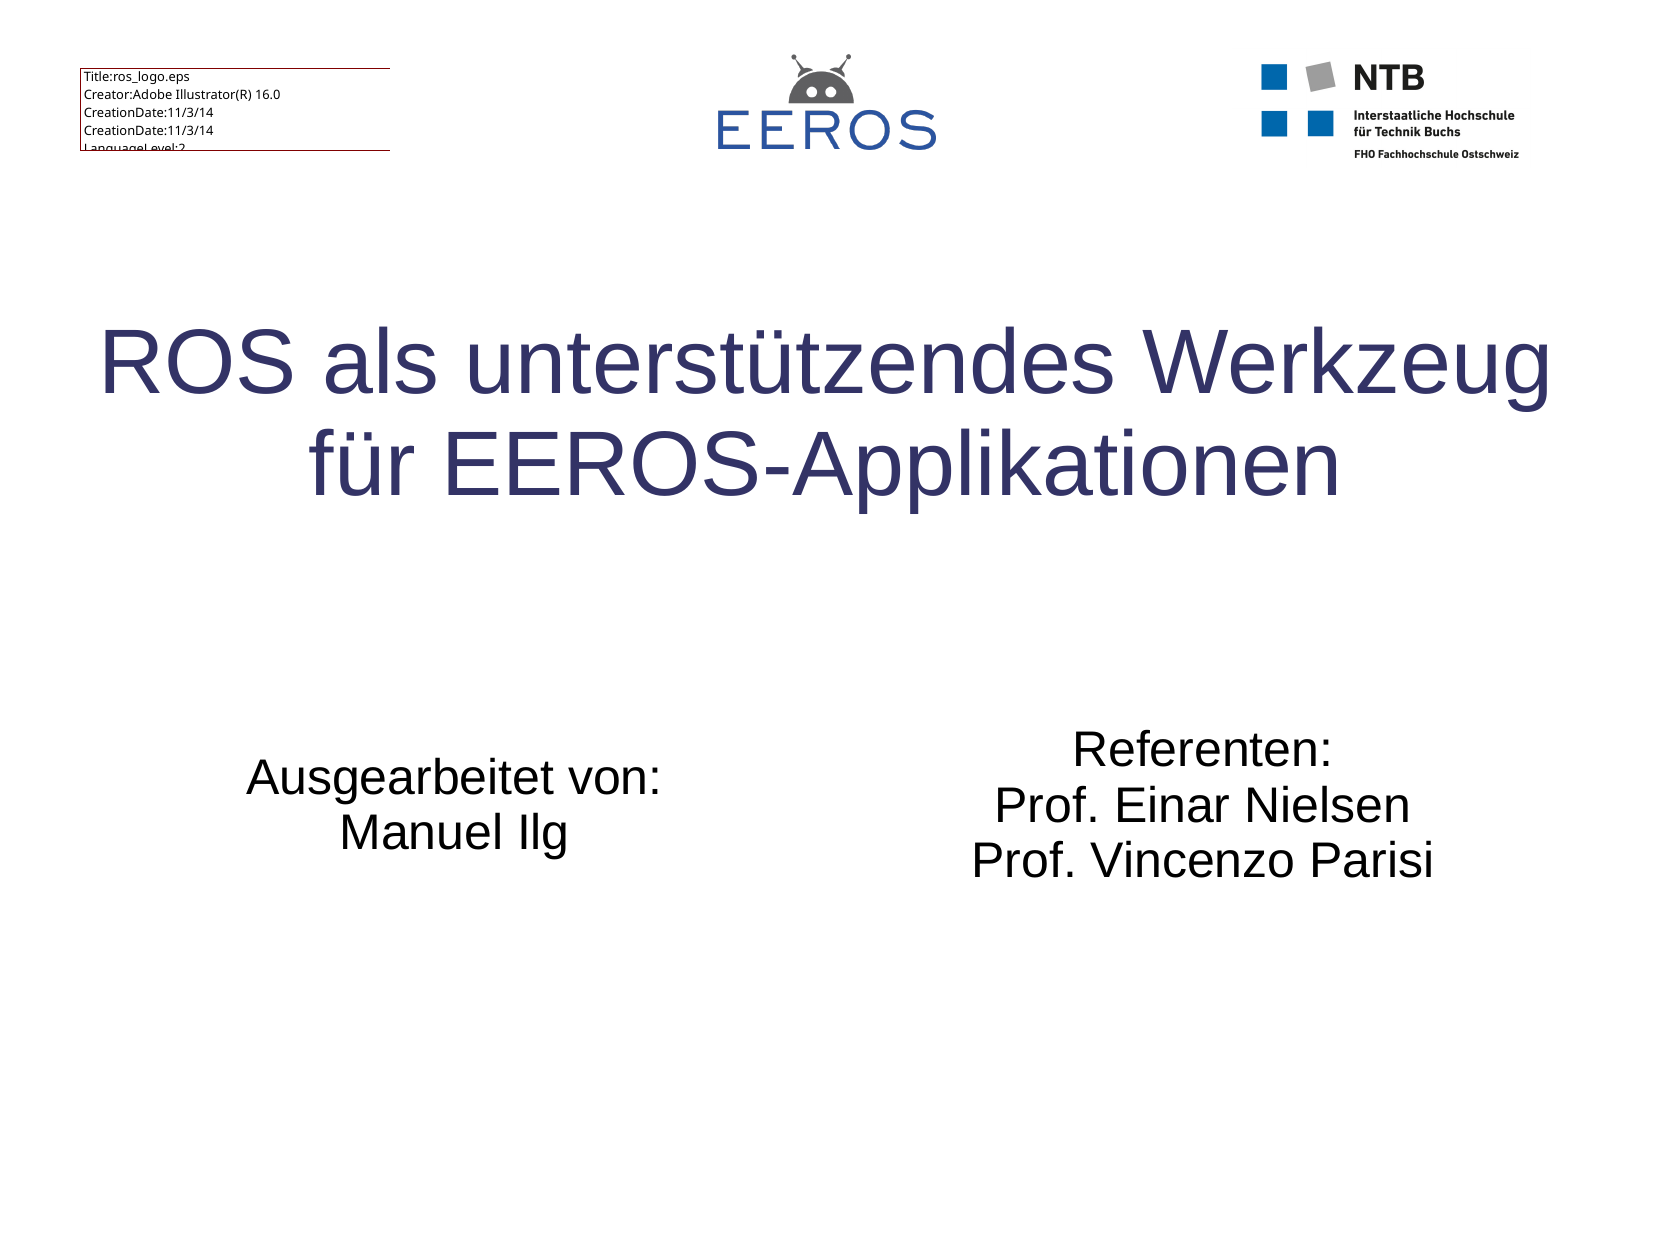

# ROS als unterstützendes Werkzeug für EEROS-Applikationen
Ausgearbeitet von:
Manuel Ilg
Referenten:
Prof. Einar Nielsen
Prof. Vincenzo Parisi